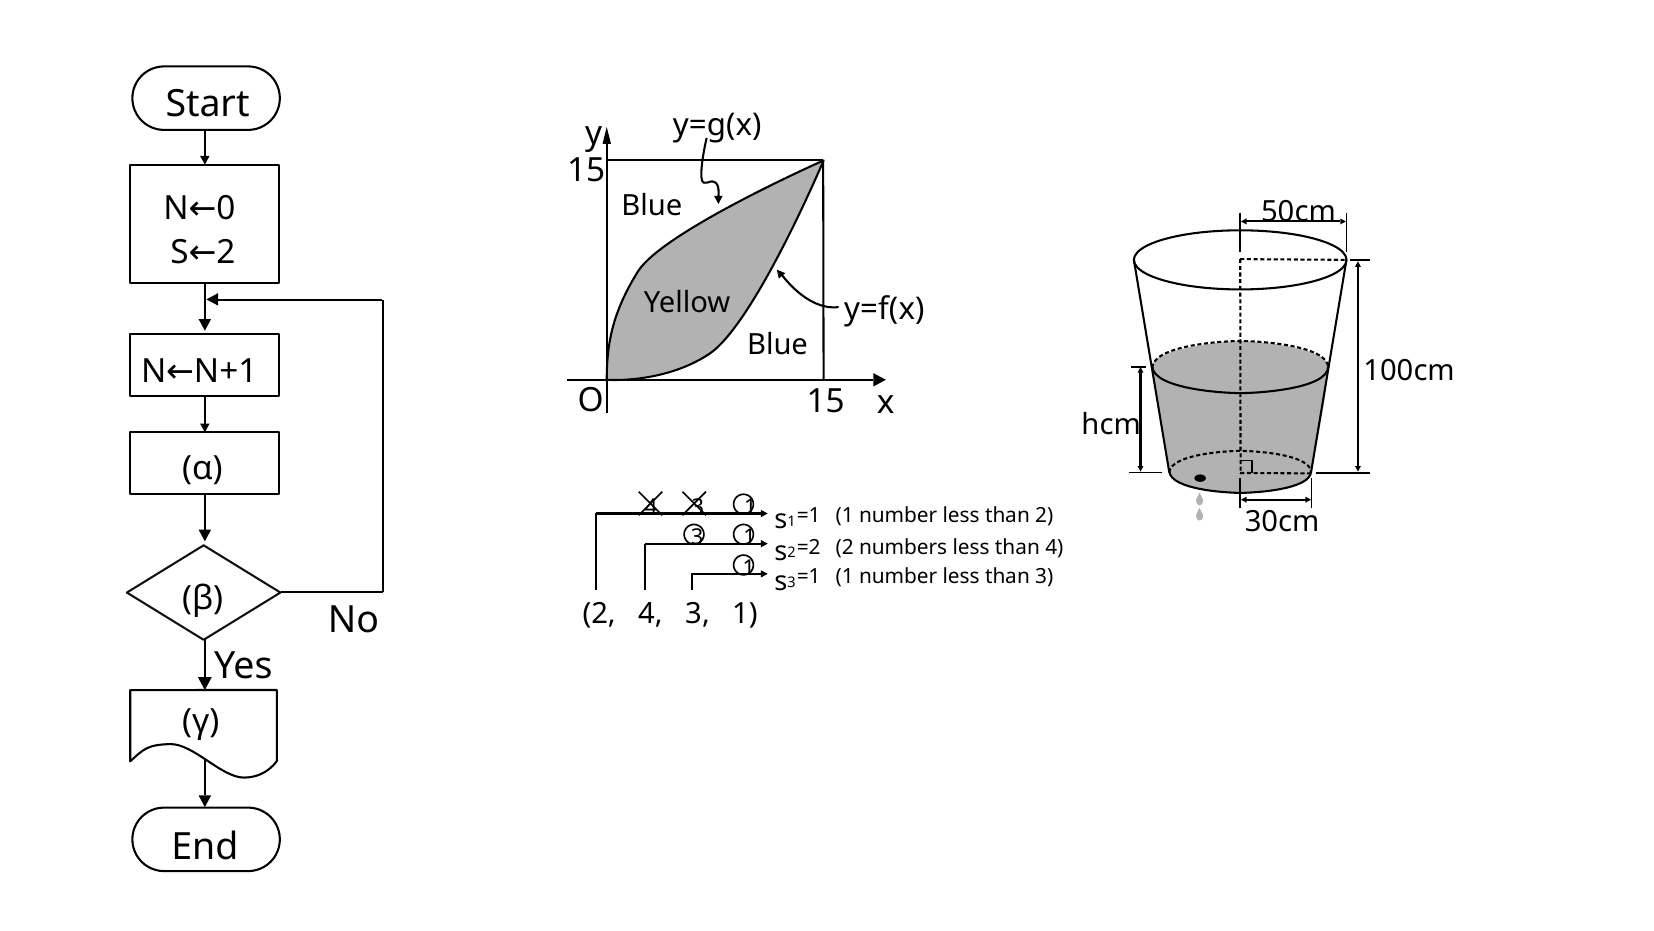

Start
y=g(x)
y
15
Blue
N←0
50cm
S←2
Yellow
y=f(x)
Blue
N←N+1
100cm
O
15
x
hcm
(α)
4 3 1
30cm
=1
(1 number less than 2)
s
1
 3 1
s
=2
(2 numbers less than 4)
2
 1
s
=1
(1 number less than 3)
3
(β)
No
(2, 4, 3, 1)
Yes
(γ)
End